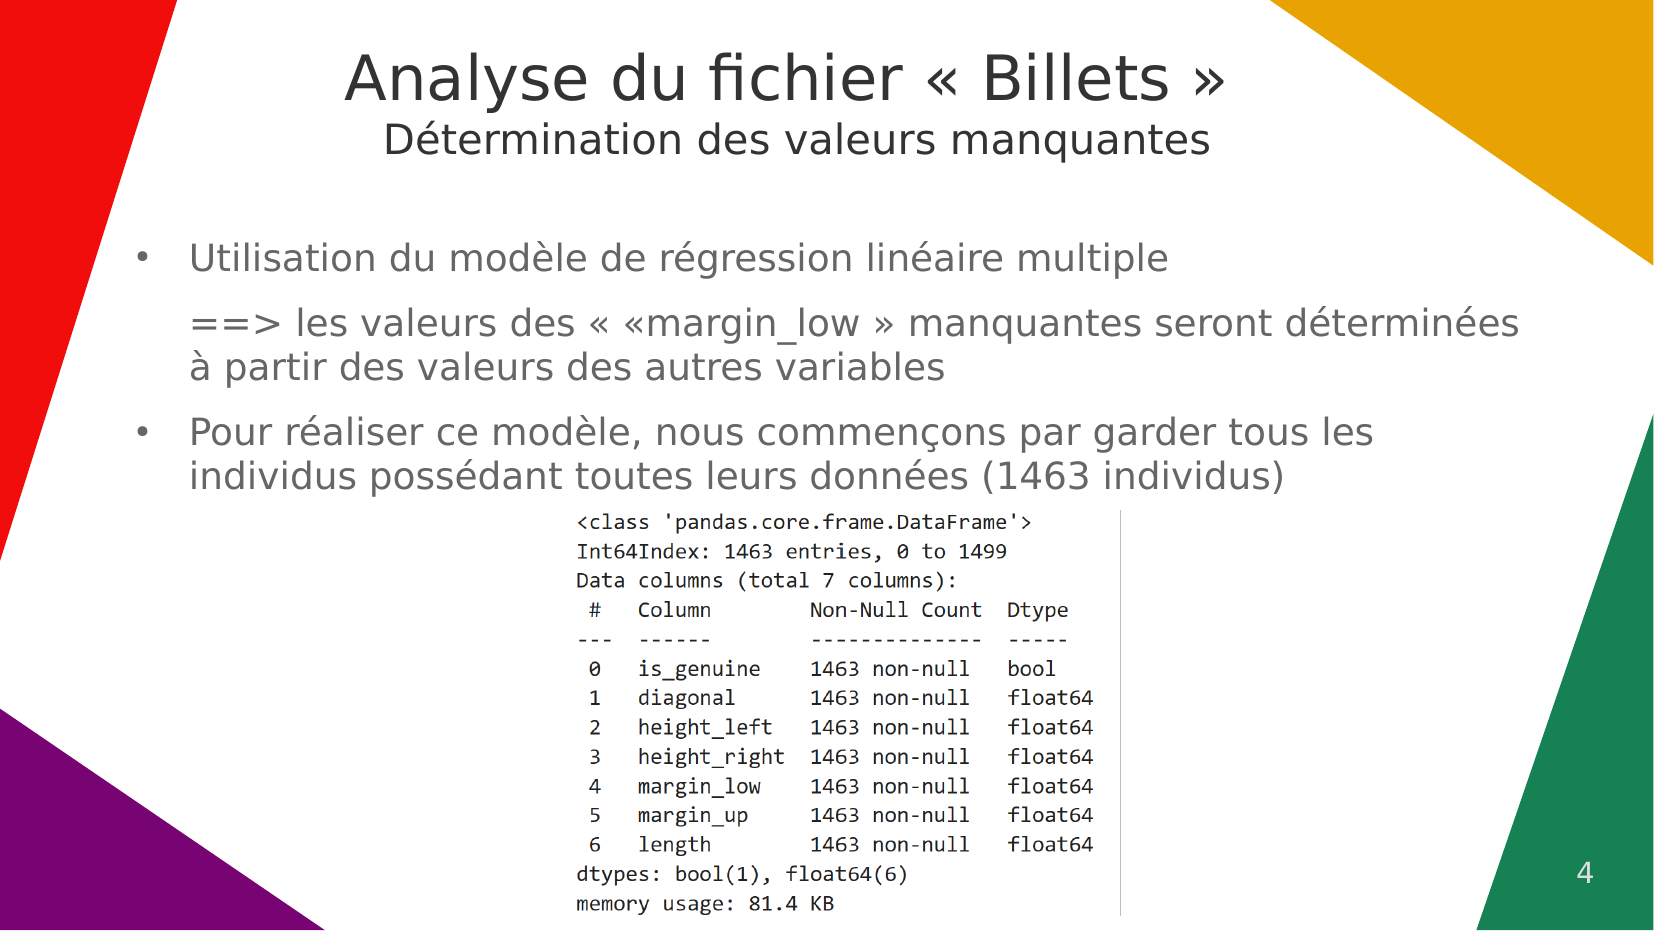

# Analyse du fichier « Billets » Détermination des valeurs manquantes
Utilisation du modèle de régression linéaire multiple
==> les valeurs des « «margin_low » manquantes seront déterminées à partir des valeurs des autres variables
Pour réaliser ce modèle, nous commençons par garder tous les individus possédant toutes leurs données (1463 individus)
4